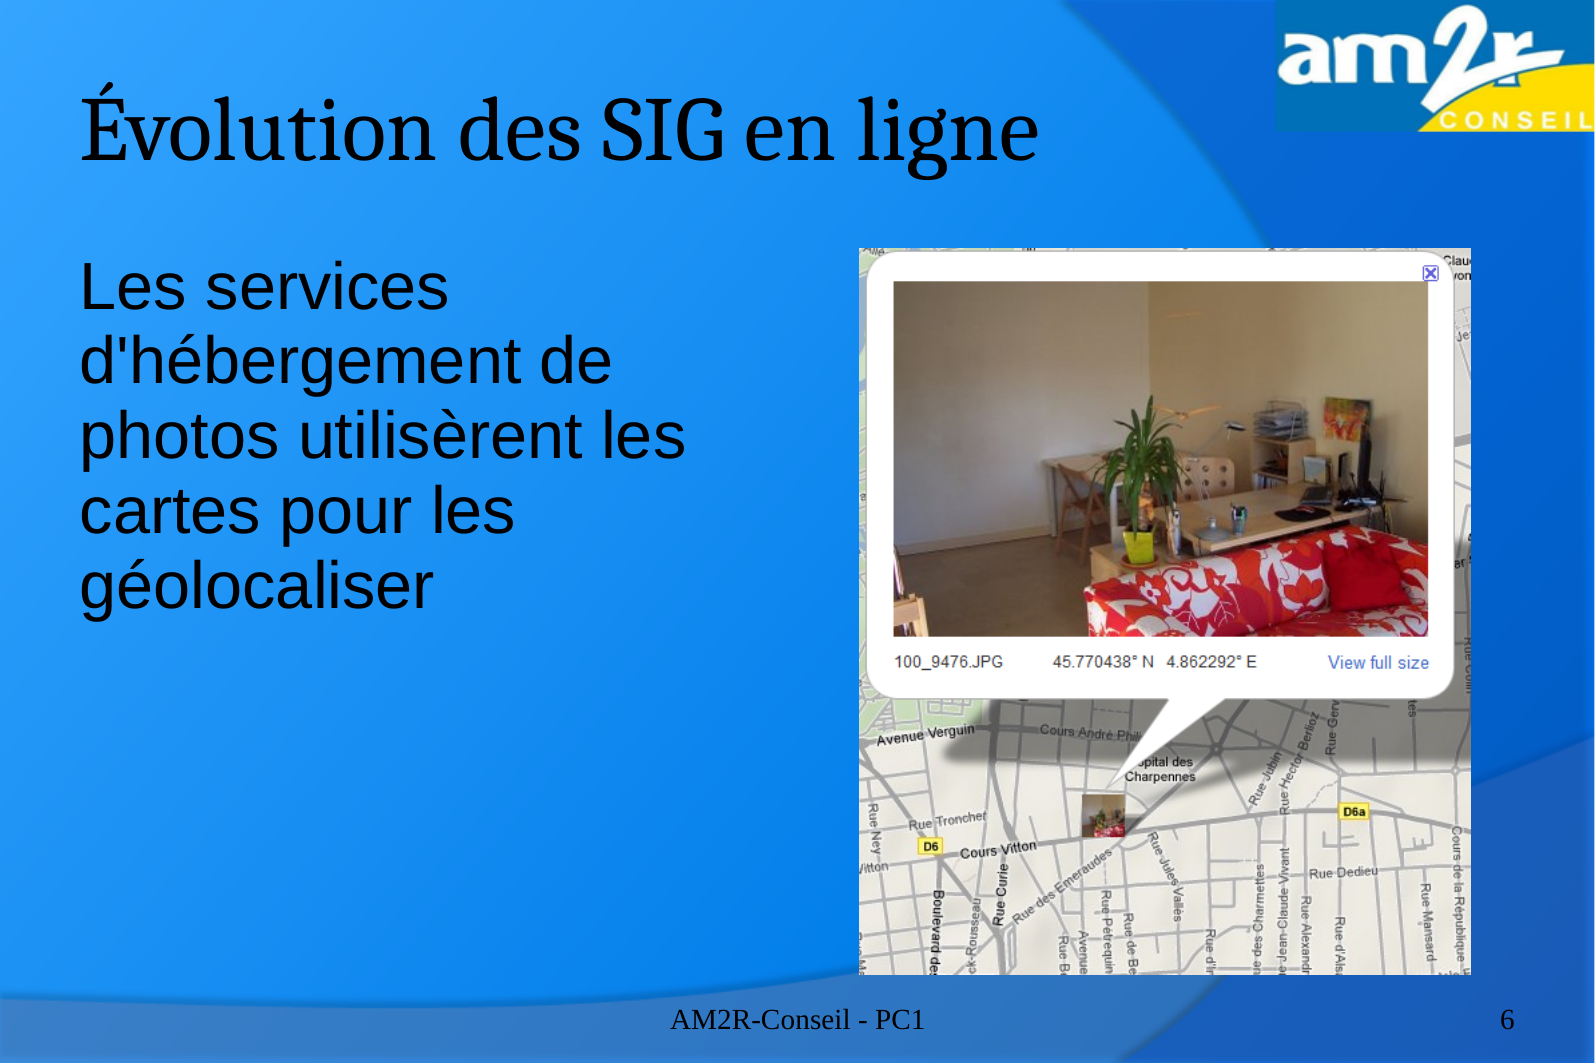

# Évolution des SIG en ligne
Les services d'hébergement de photos utilisèrent les cartes pour les géolocaliser
AM2R-Conseil - PC1
6